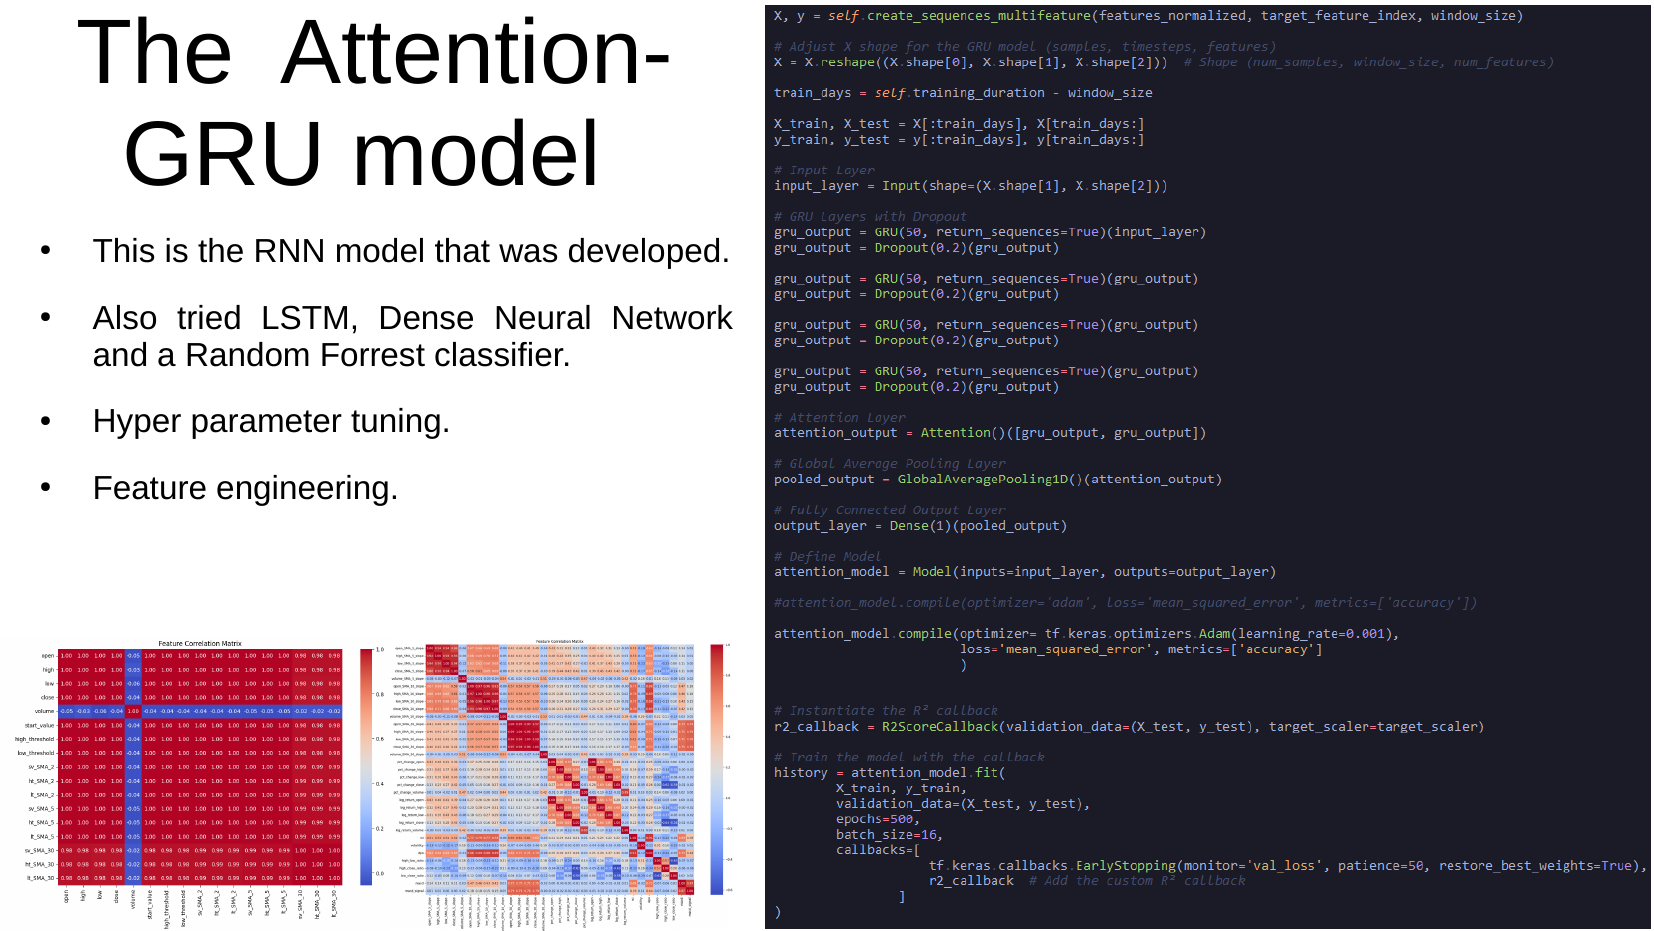

# The Attention-GRU model
This is the RNN model that was developed.
Also tried LSTM, Dense Neural Network and a Random Forrest classifier.
Hyper parameter tuning.
Feature engineering.
11